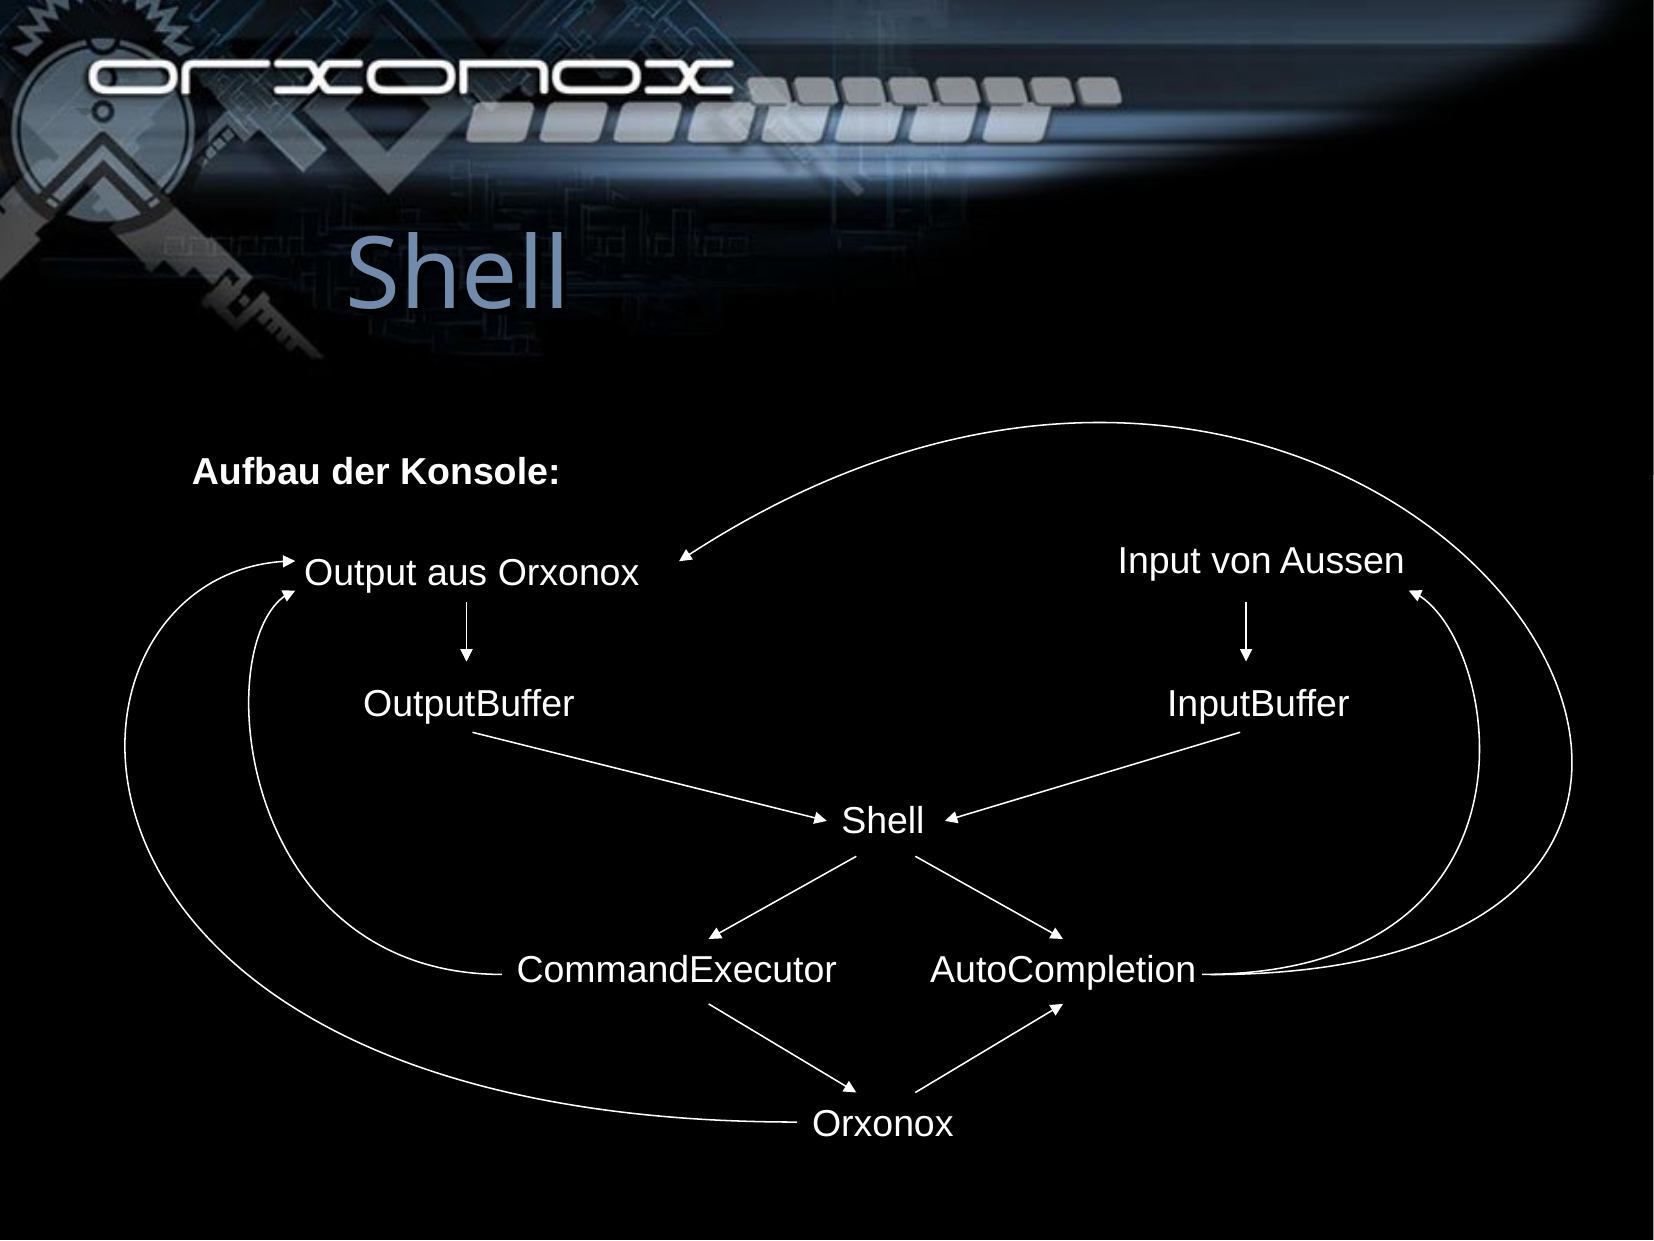

Shell
Aufbau der Konsole:
 Input von Aussen
Output aus Orxonox
OutputBuffer
InputBuffer
Shell
CommandExecutor
AutoCompletion
Orxonox